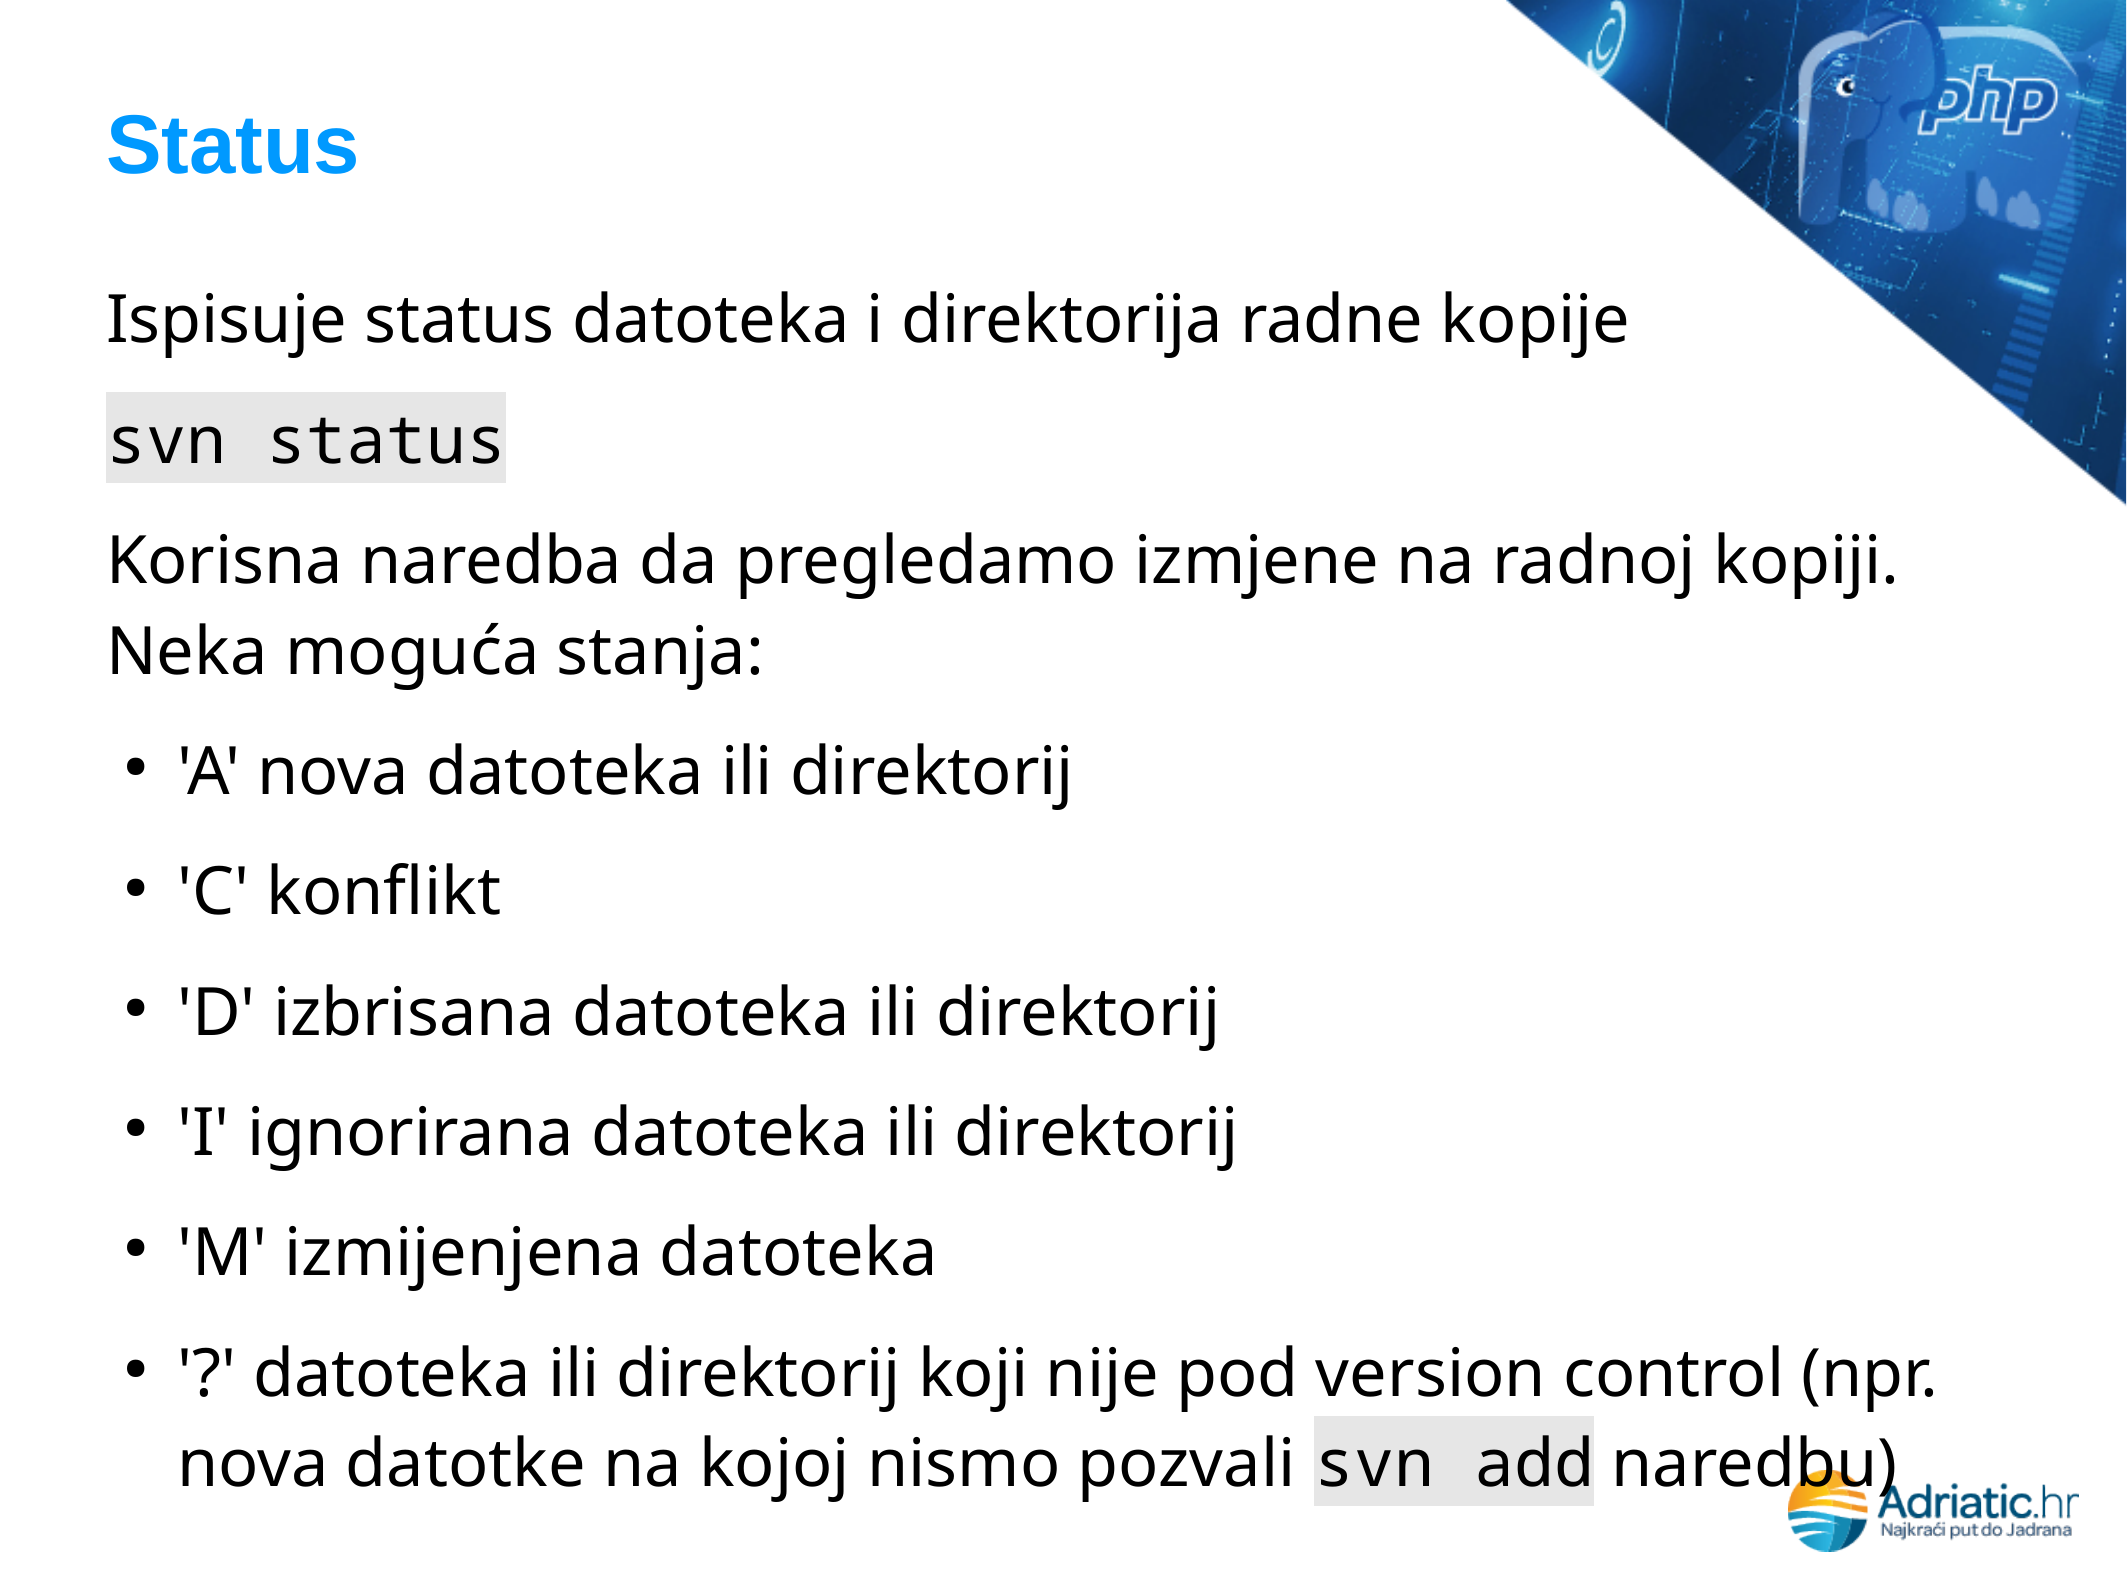

# Status
Ispisuje status datoteka i direktorija radne kopije
svn status
Korisna naredba da pregledamo izmjene na radnoj kopiji. Neka moguća stanja:
'A' nova datoteka ili direktorij
'C' konflikt
'D' izbrisana datoteka ili direktorij
'I' ignorirana datoteka ili direktorij
'M' izmijenjena datoteka
'?' datoteka ili direktorij koji nije pod version control (npr. nova datotke na kojoj nismo pozvali svn add naredbu)